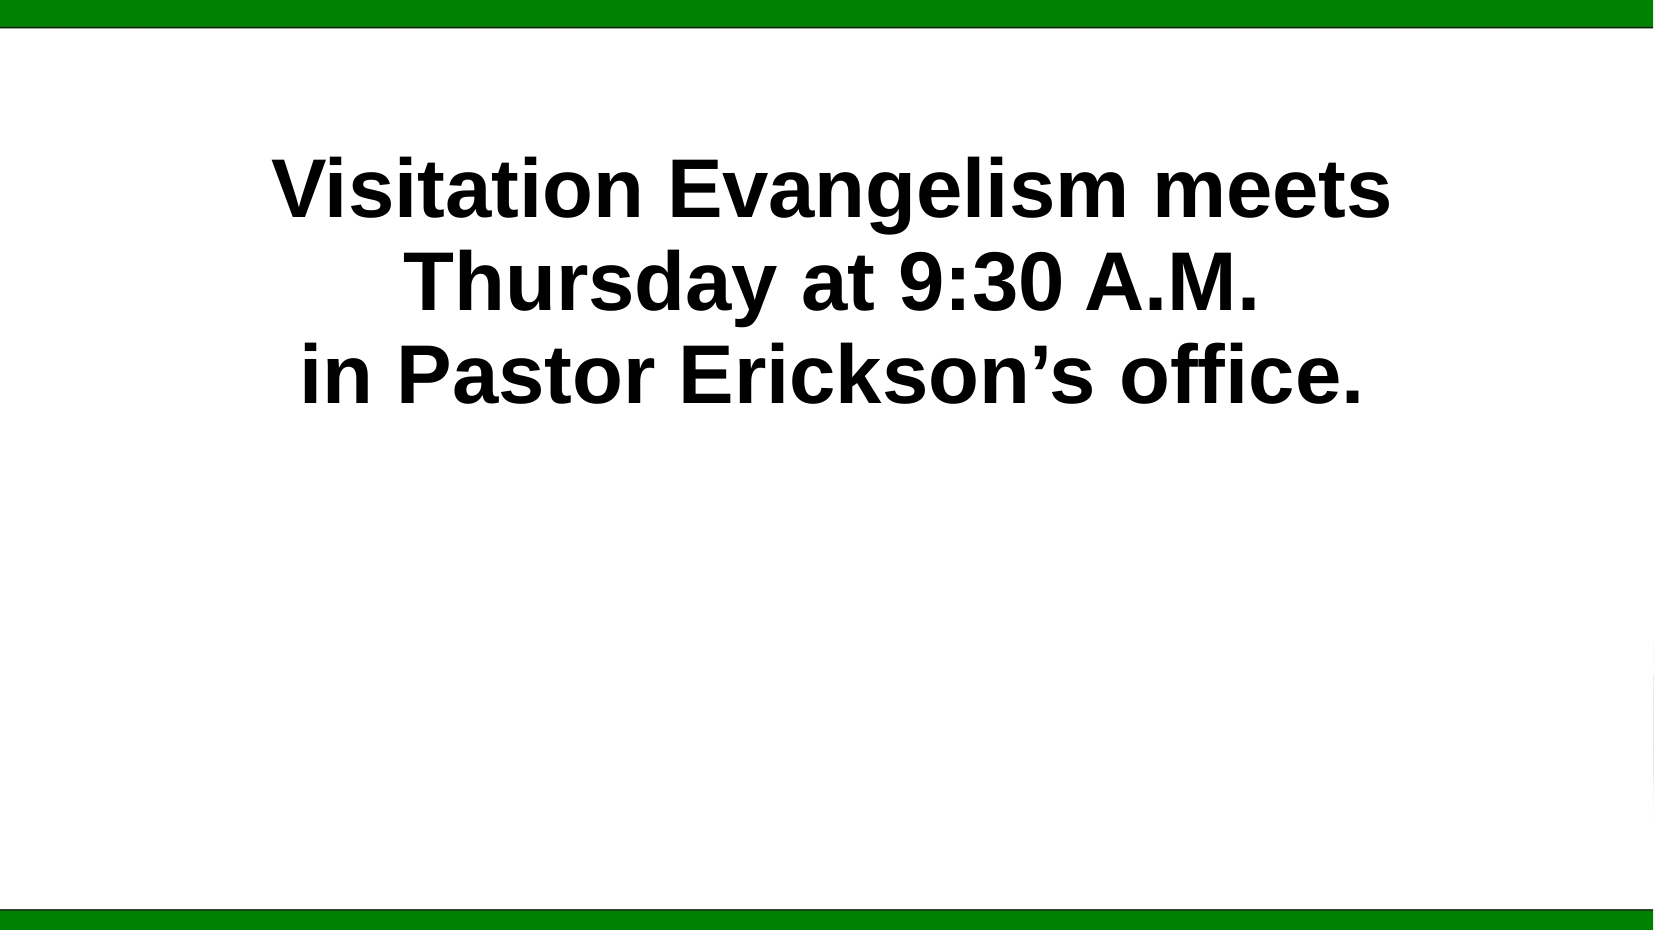

Visitation Evangelism meets
Thursday at 9:30 A.M.
in Pastor Erickson’s office.